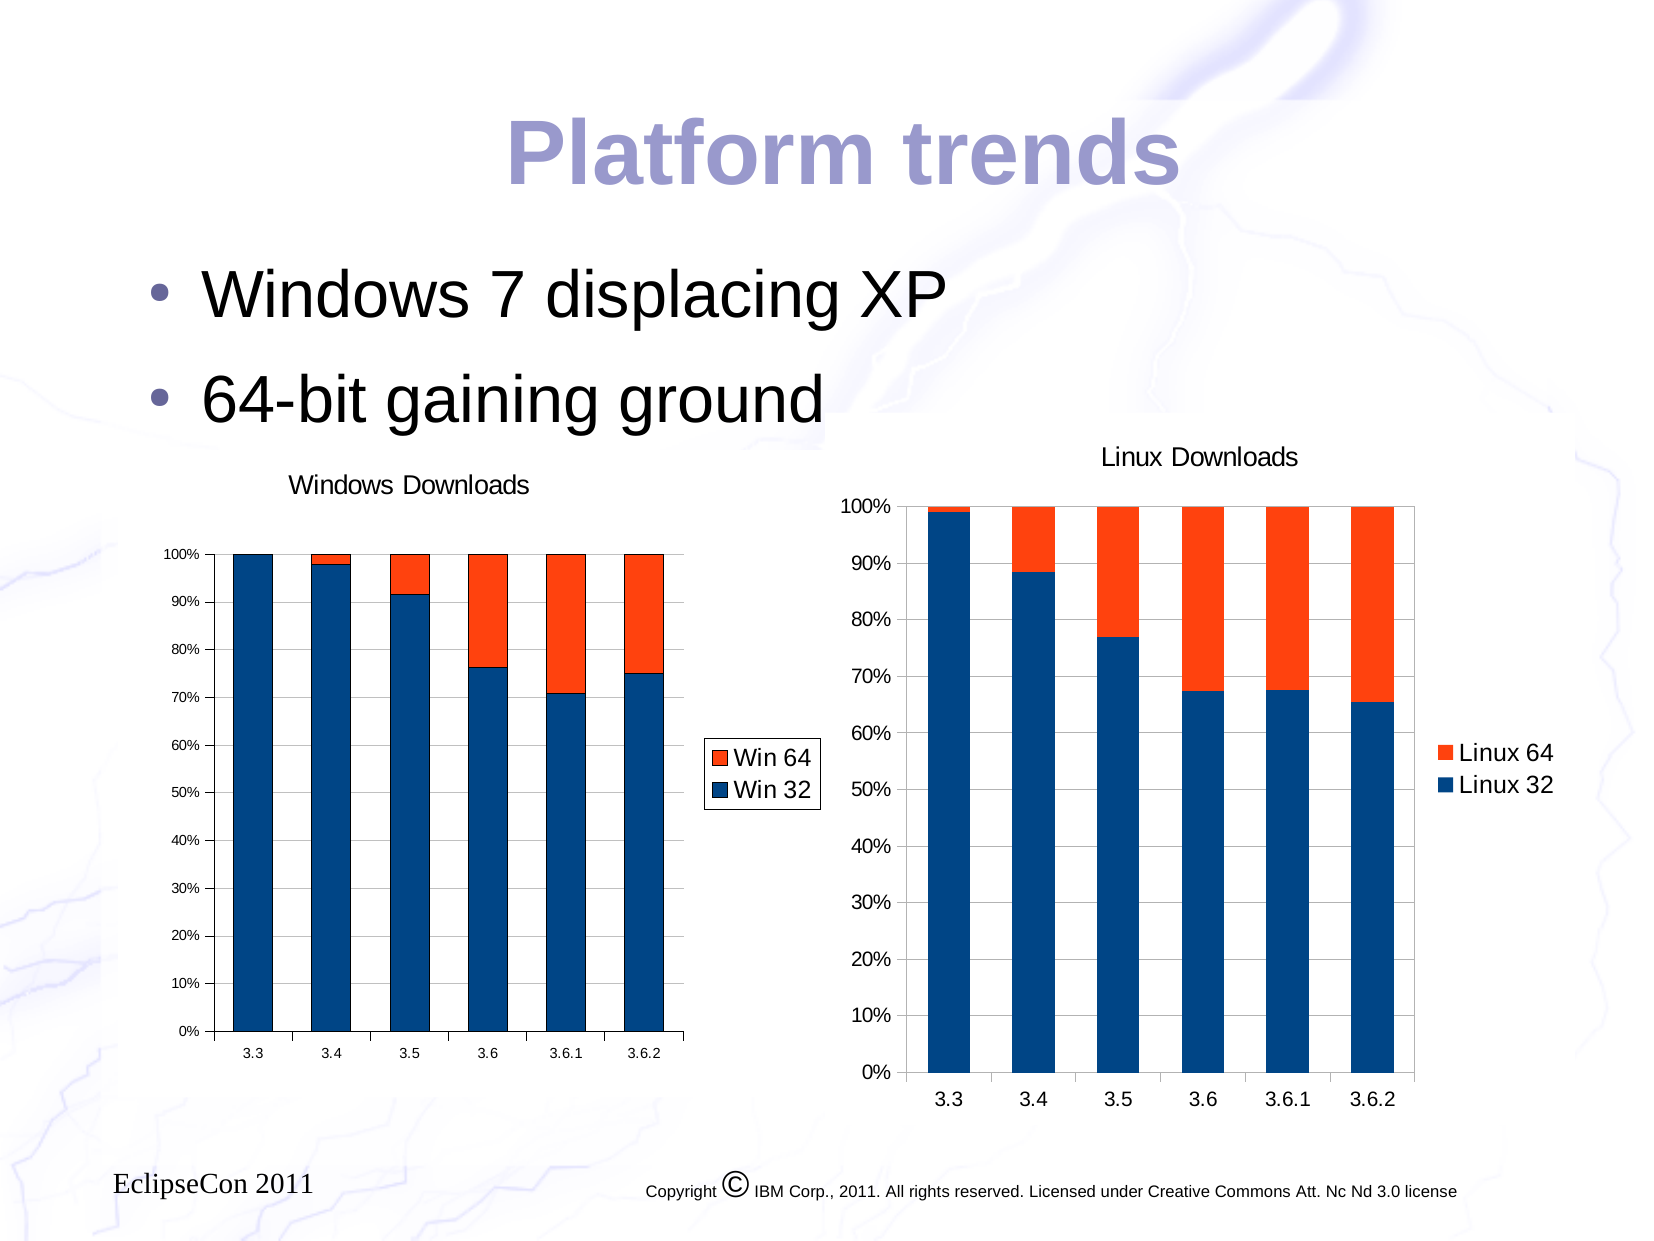

# Platform trends
Windows 7 displacing XP
64-bit gaining ground
### Chart: Linux Downloads
| Category | Linux 32 | Linux 64 |
|---|---|---|
| 3.3 | 1123.0 | 10.0 |
| 3.4 | 10662.0 | 1385.0 |
| 3.5 | 62406.0 | 18664.0 |
| 3.6 | 48232.0 | 23286.0 |
| 3.6.1 | 102772.0 | 49294.0 |
| 3.6.2 | 16079.0 | 8458.0 |
### Chart: Windows Downloads
| Category | Win 32 | Win 64 |
|---|---|---|
| 3.3 | 100193.0 | 37.0 |
| 3.4 | 59155.0 | 1271.0 |
| 3.5 | 550015.0 | 50357.0 |
| 3.6 | 441356.0 | 136538.0 |
| 3.6.1 | 855341.0 | 351763.0 |
| 3.6.2 | 166052.0 | 55110.0 |